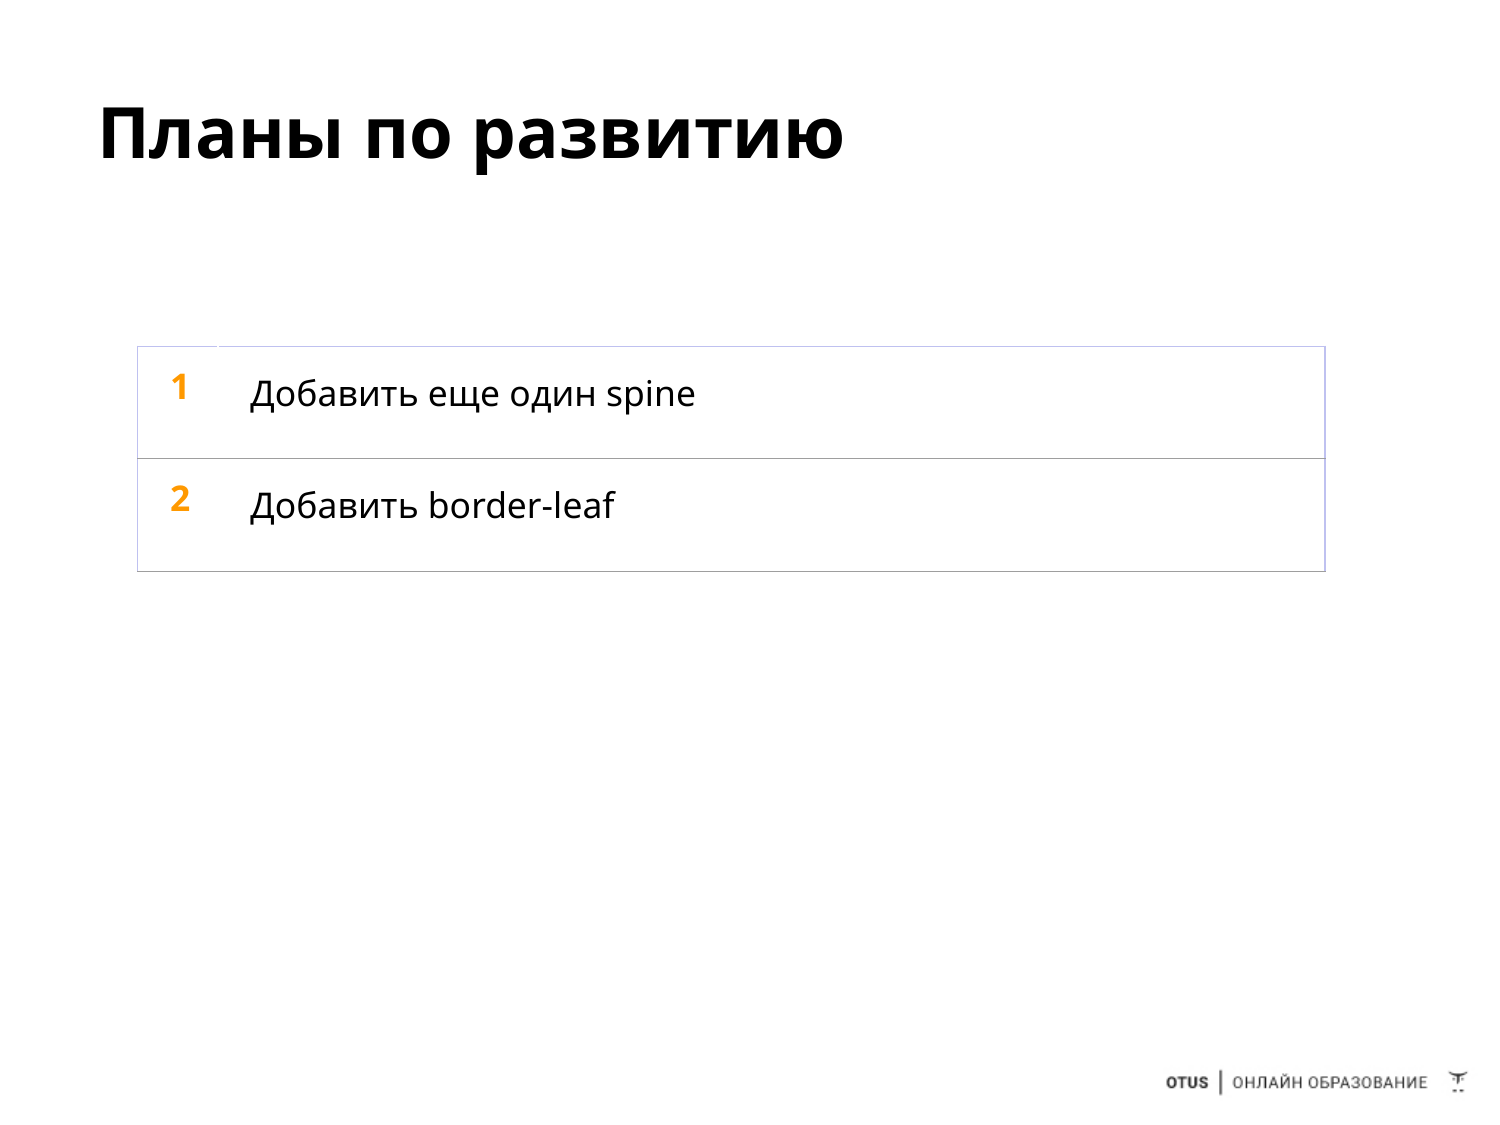

# Планы по развитию
| 1 | Добавить еще один spine |
| --- | --- |
| 2 | Добавить border-leaf |